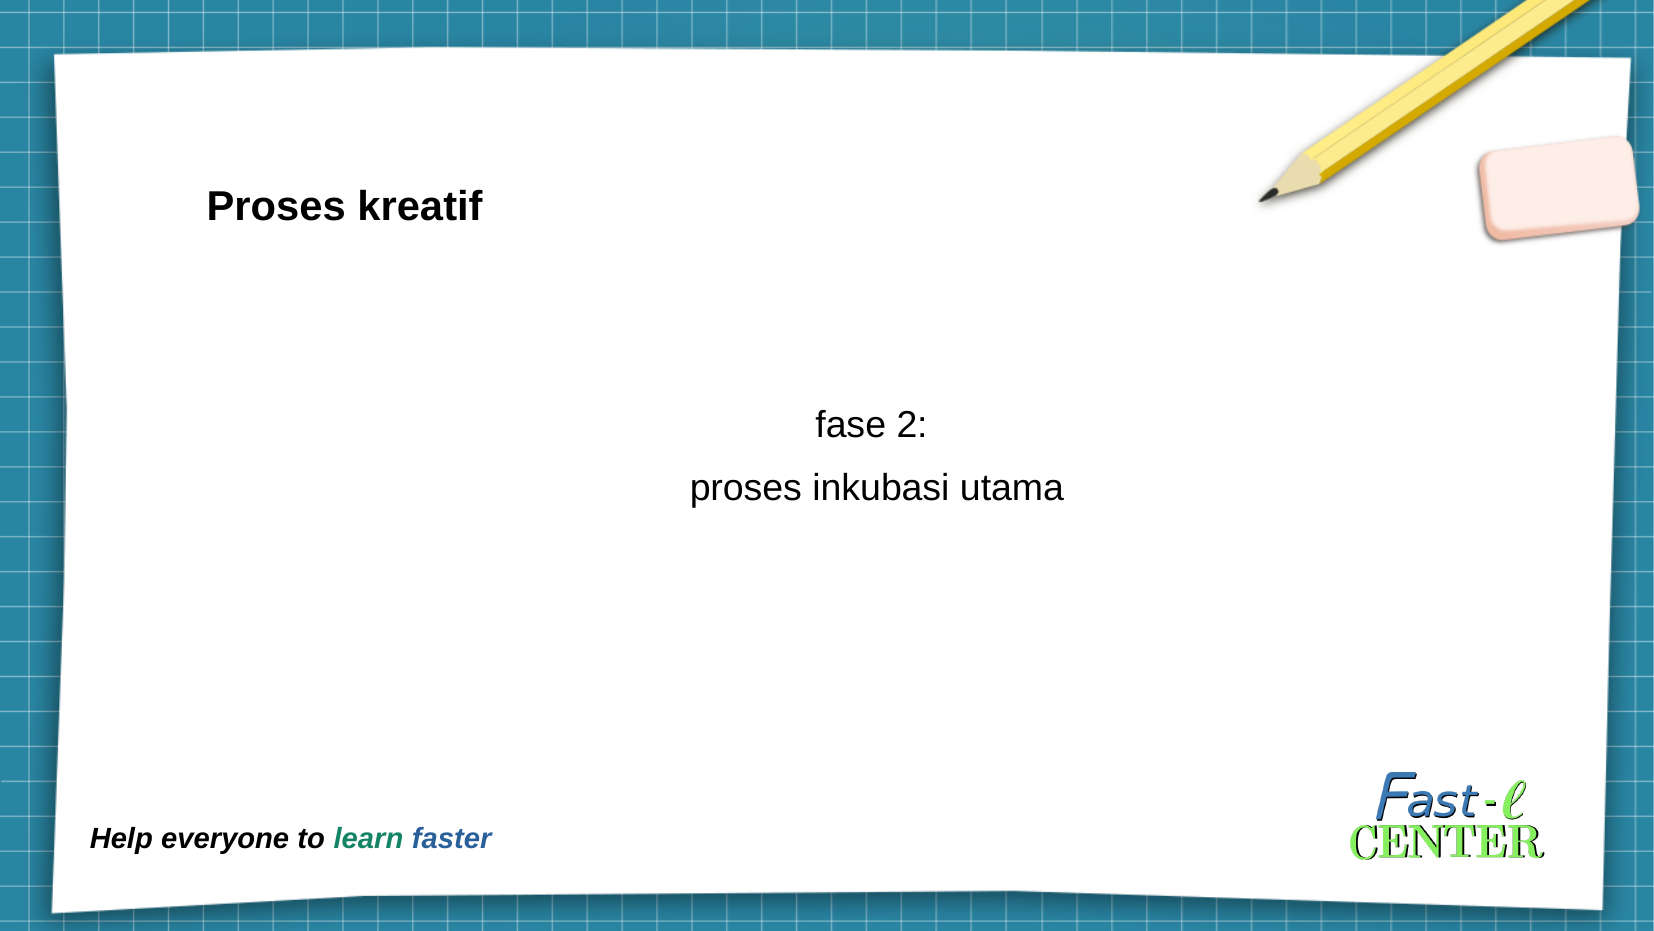

Proses kreatif
fase 2:
proses inkubasi utama
Help everyone to learn faster